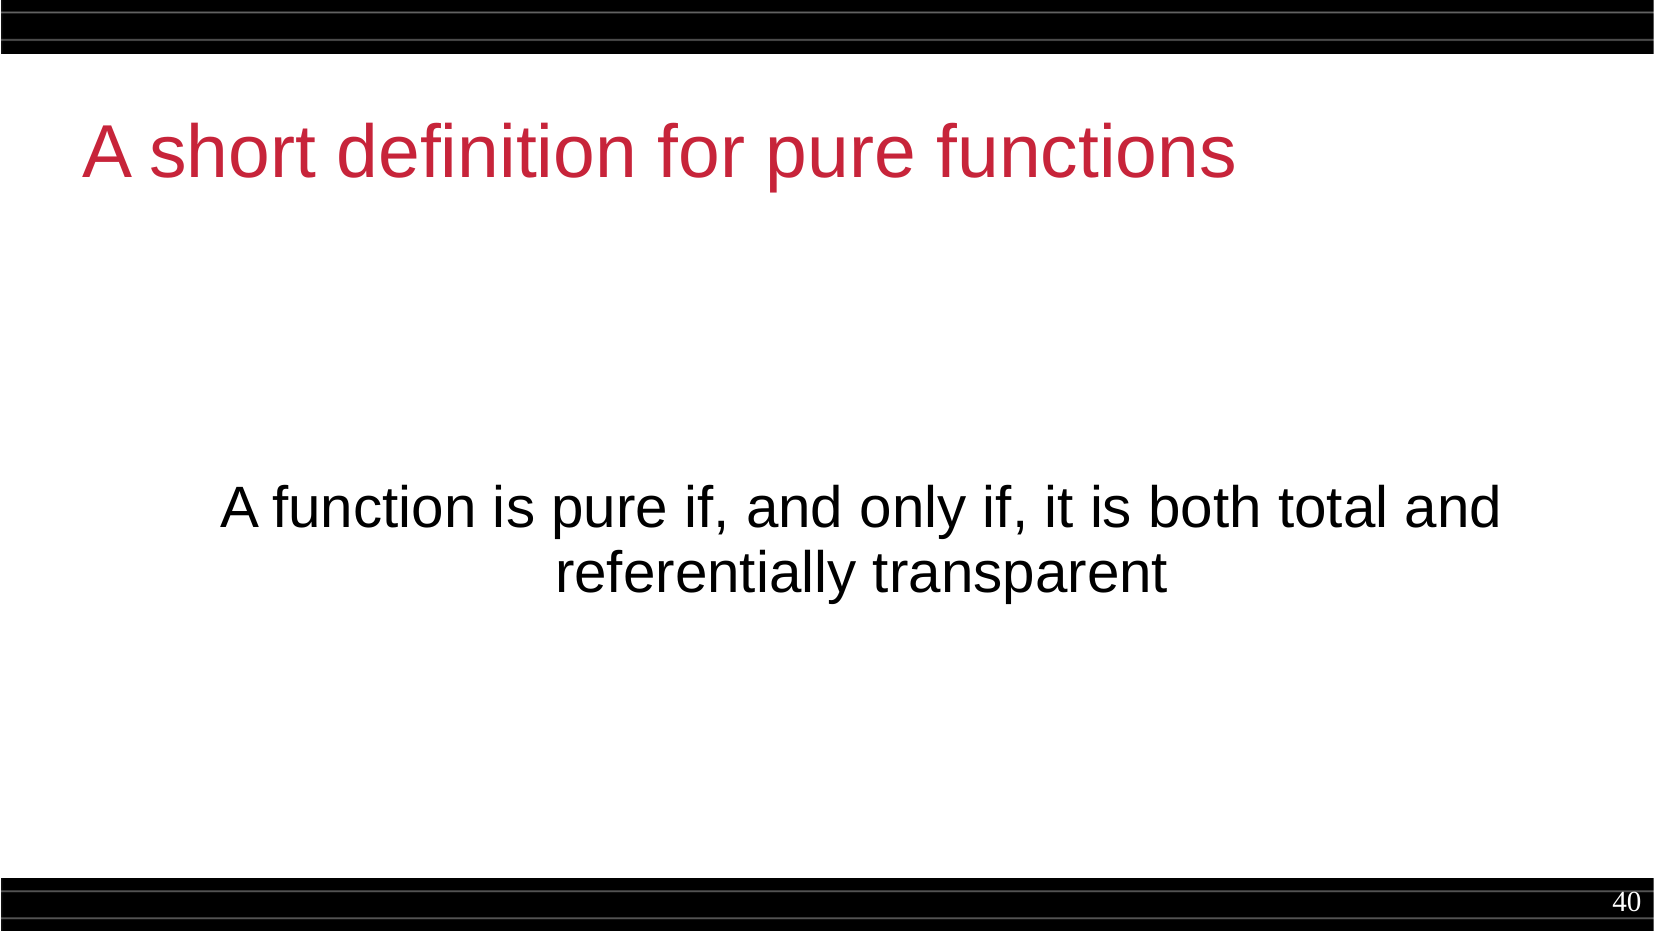

# A short definition for pure functions
A function is pure if, and only if, it is both total and referentially transparent